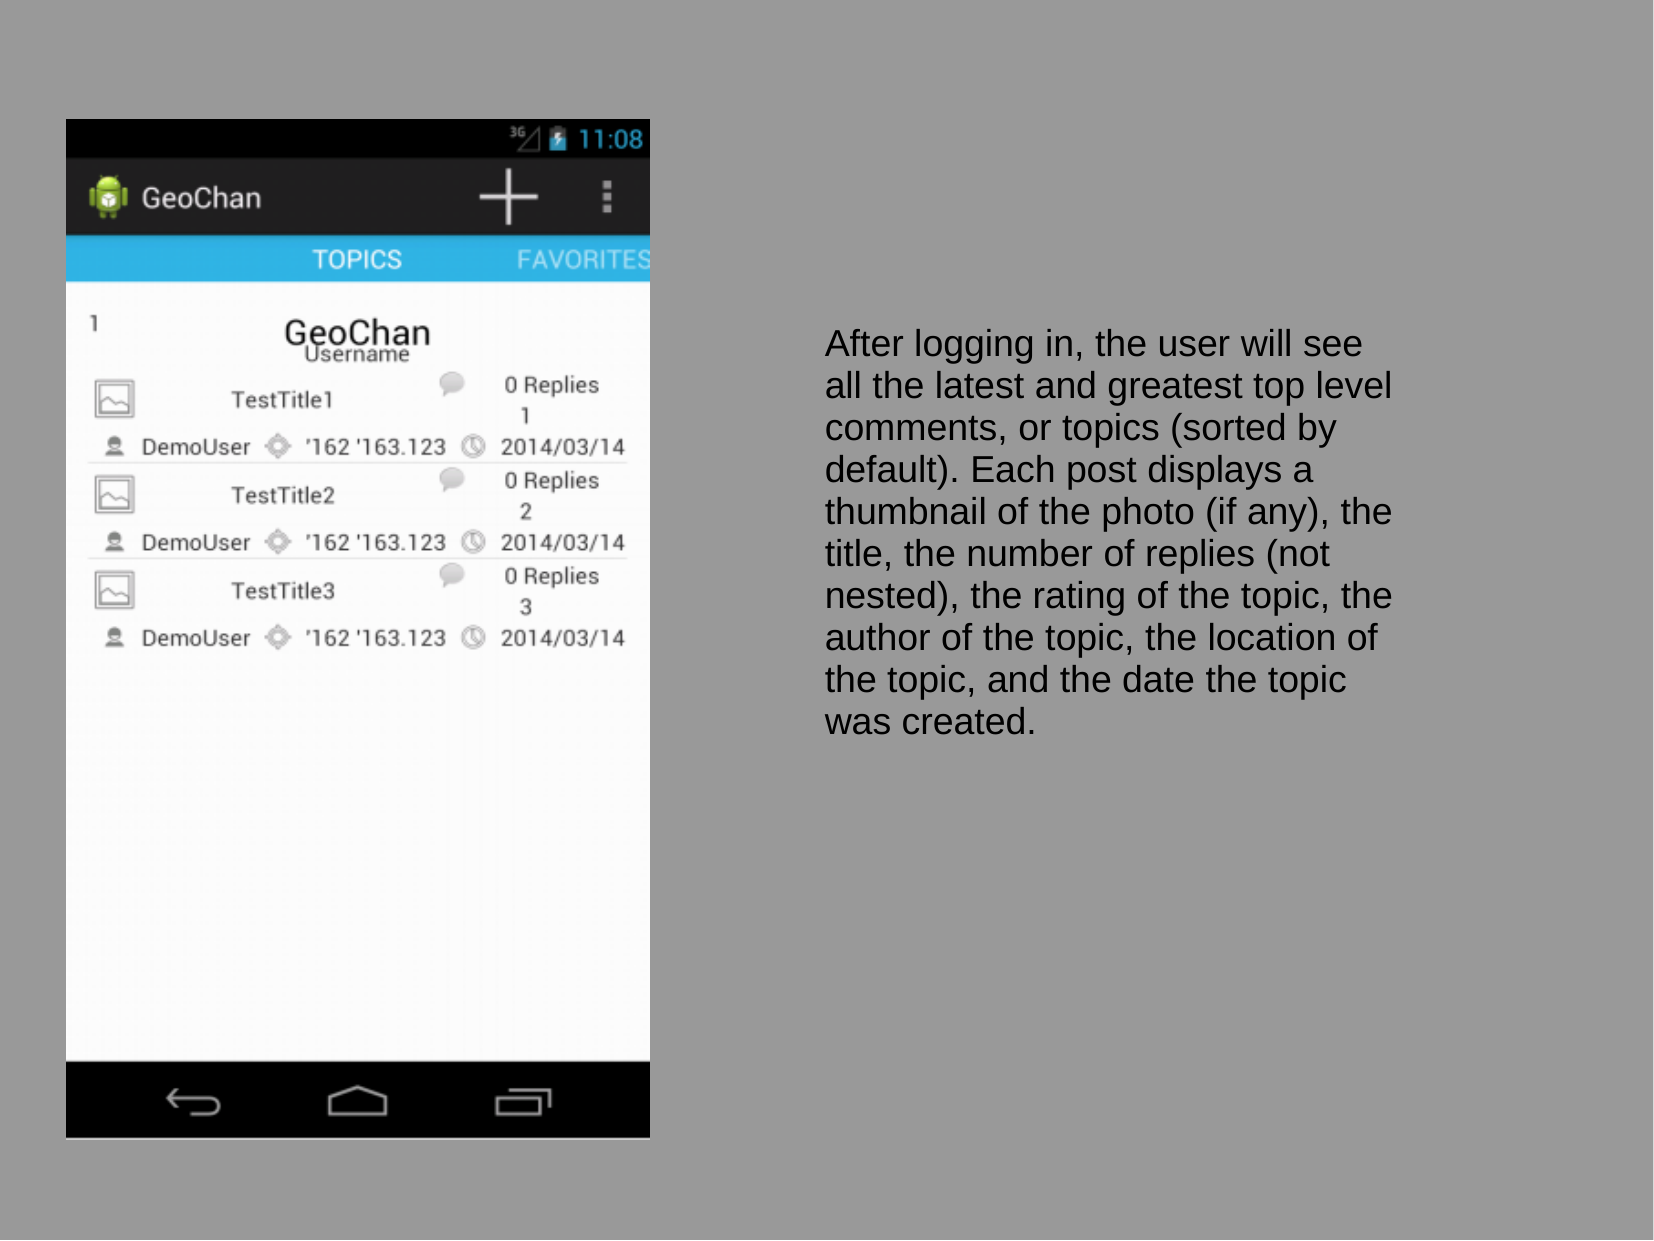

After logging in, the user will see all the latest and greatest top level comments, or topics (sorted by default). Each post displays a thumbnail of the photo (if any), the title, the number of replies (not nested), the rating of the topic, the author of the topic, the location of the topic, and the date the topic was created.